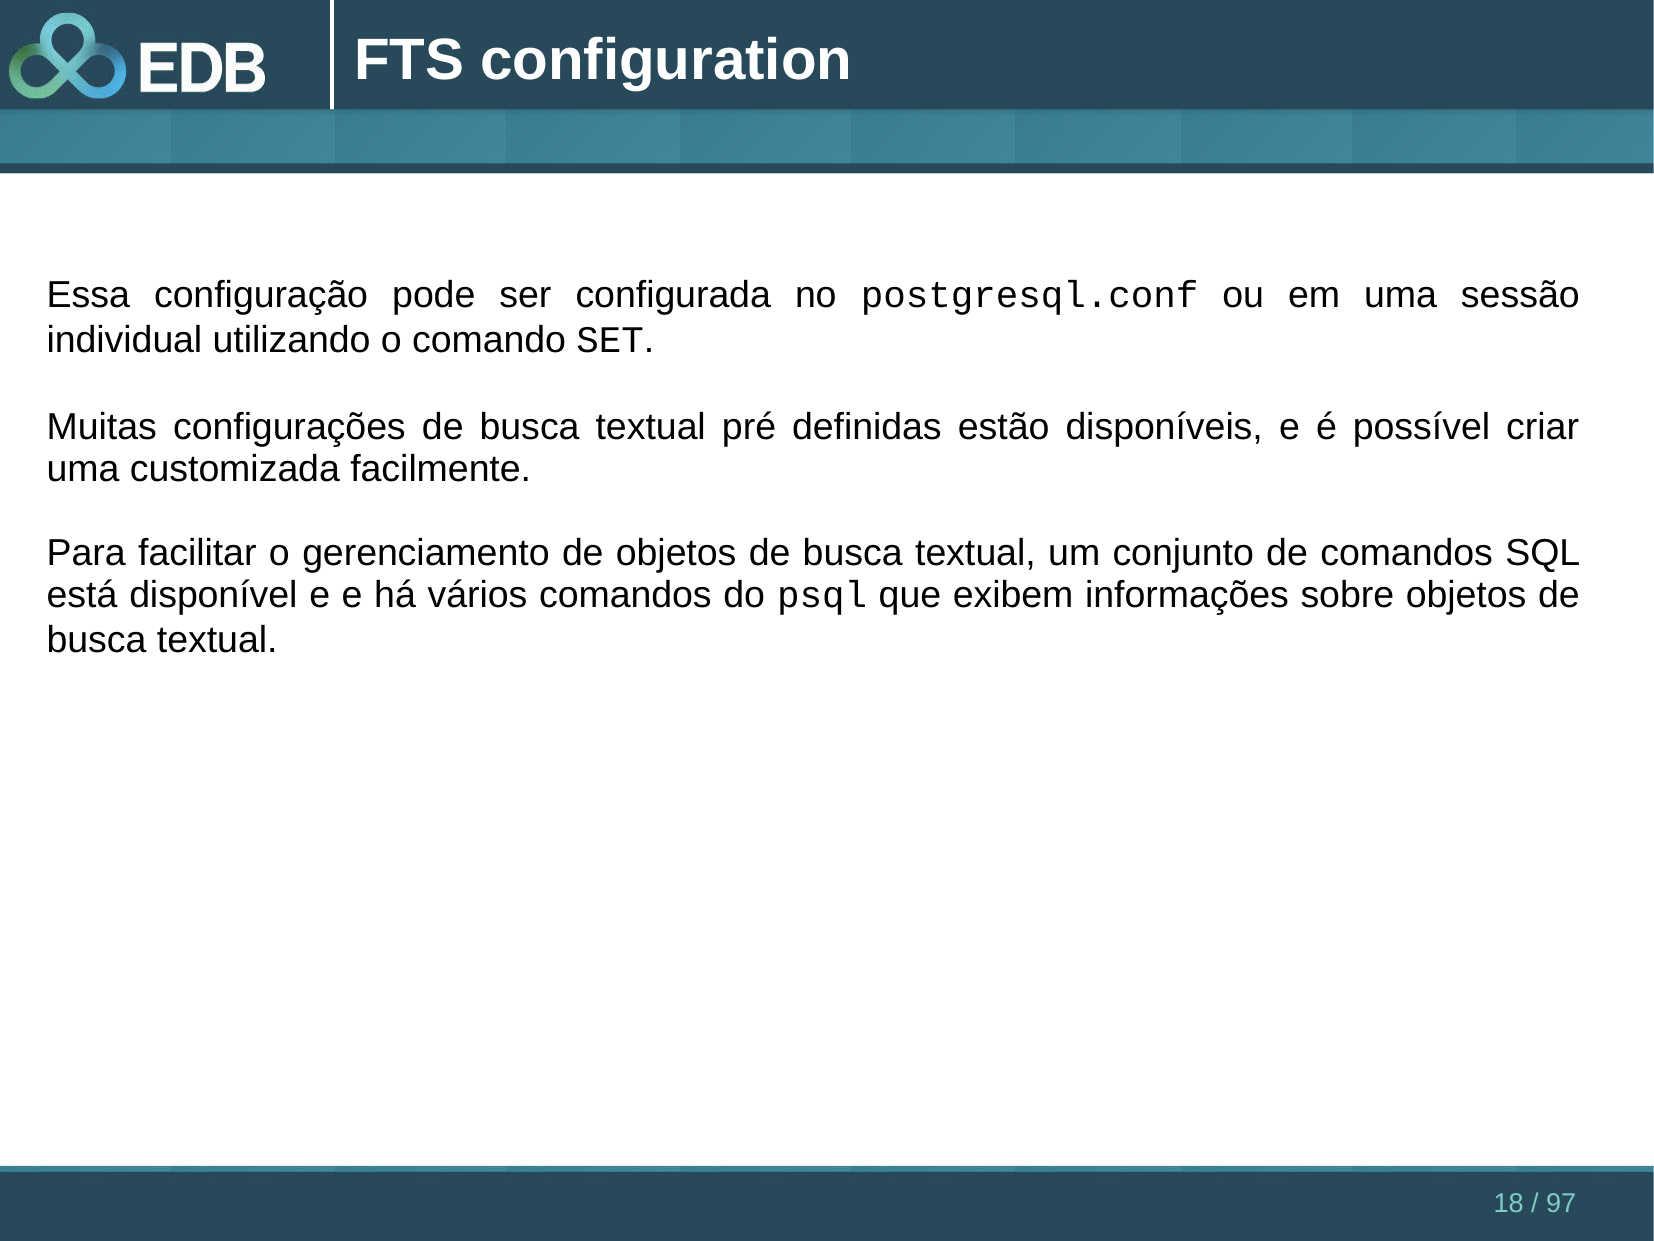

# FTS configuration
Essa configuração pode ser configurada no postgresql.conf ou em uma sessão individual utilizando o comando SET.
Muitas configurações de busca textual pré definidas estão disponíveis, e é possível criar uma customizada facilmente.
Para facilitar o gerenciamento de objetos de busca textual, um conjunto de comandos SQL está disponível e e há vários comandos do psql que exibem informações sobre objetos de busca textual.